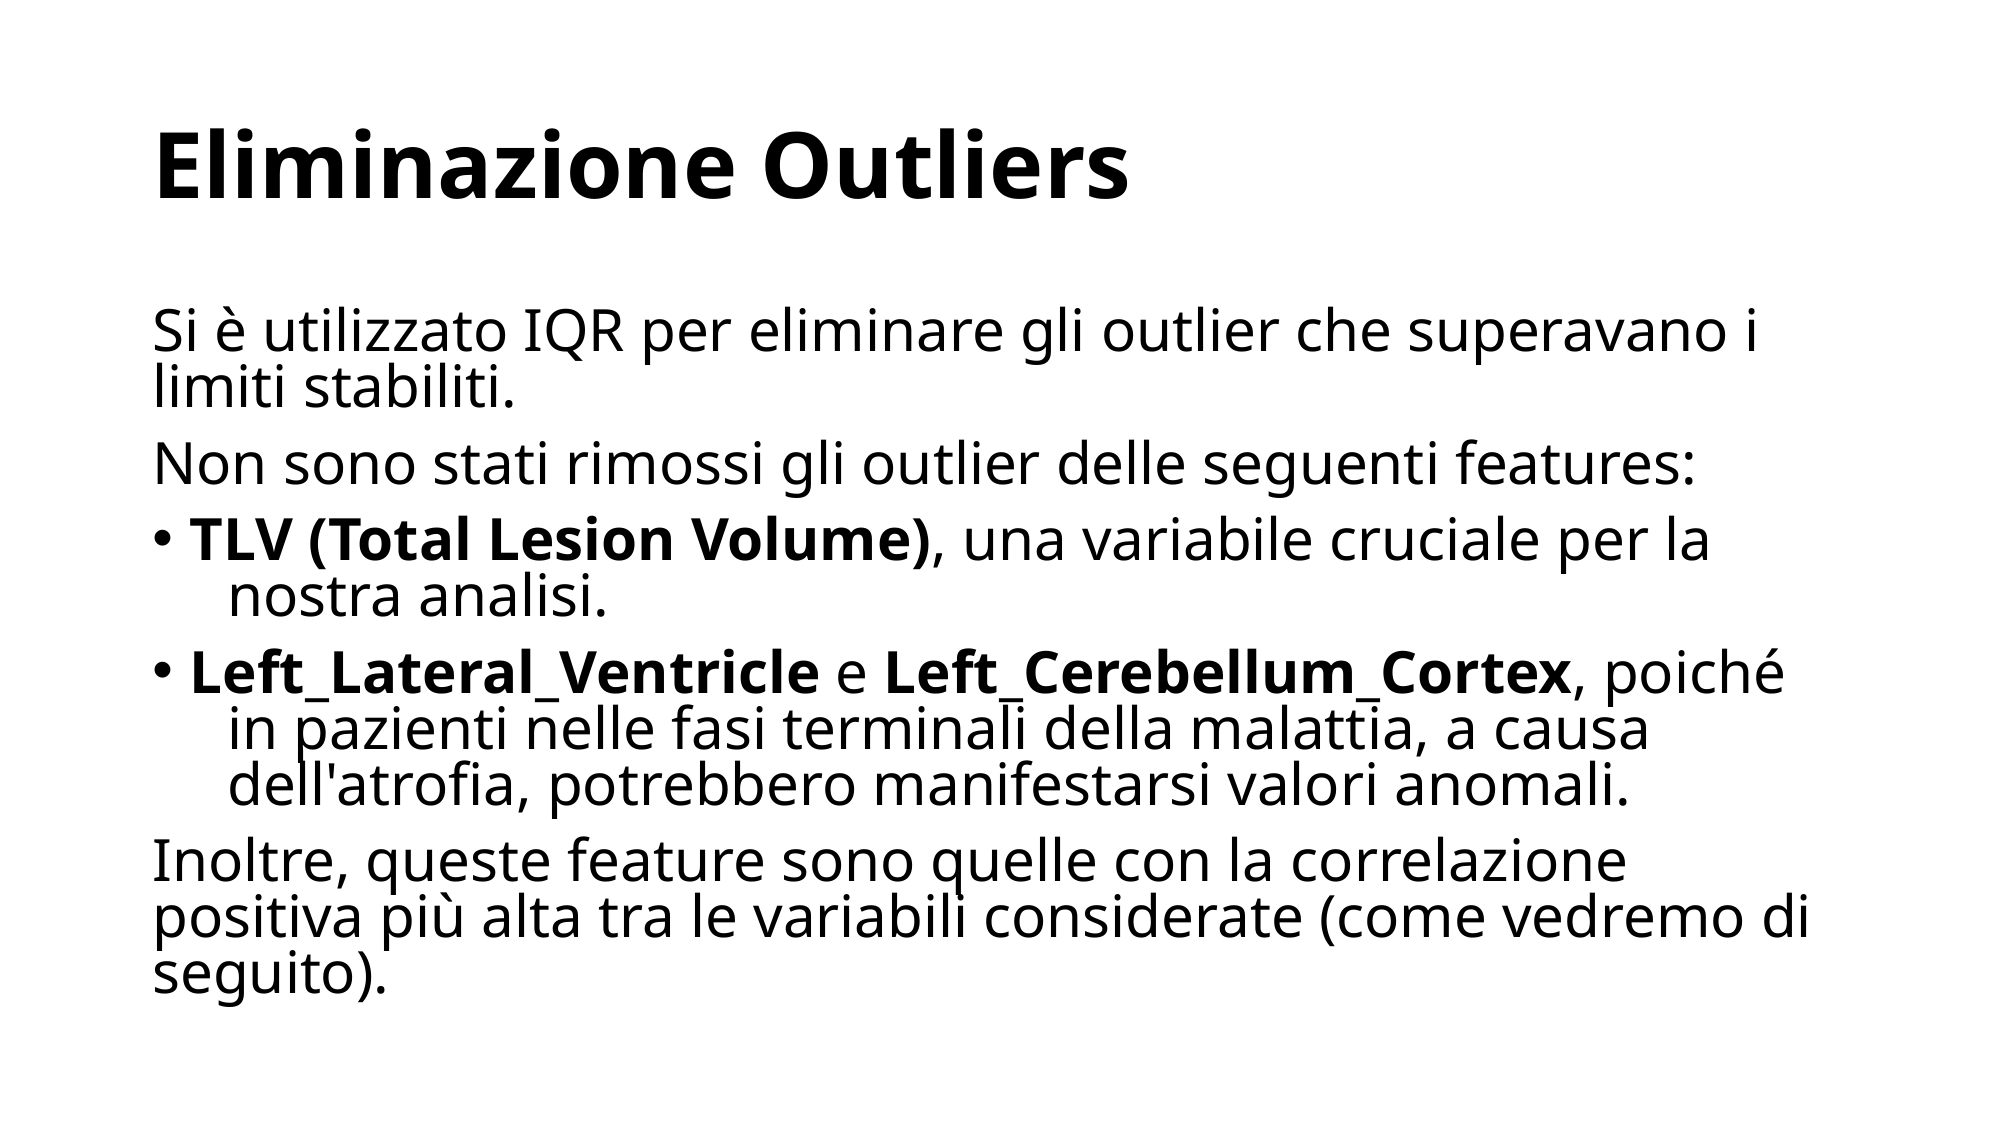

# Eliminazione Outliers
Si è utilizzato IQR per eliminare gli outlier che superavano i limiti stabiliti.
Non sono stati rimossi gli outlier delle seguenti features:
TLV (Total Lesion Volume), una variabile cruciale per la nostra analisi.
Left_Lateral_Ventricle e Left_Cerebellum_Cortex, poiché in pazienti nelle fasi terminali della malattia, a causa dell'atrofia, potrebbero manifestarsi valori anomali.
Inoltre, queste feature sono quelle con la correlazione positiva più alta tra le variabili considerate (come vedremo di seguito).